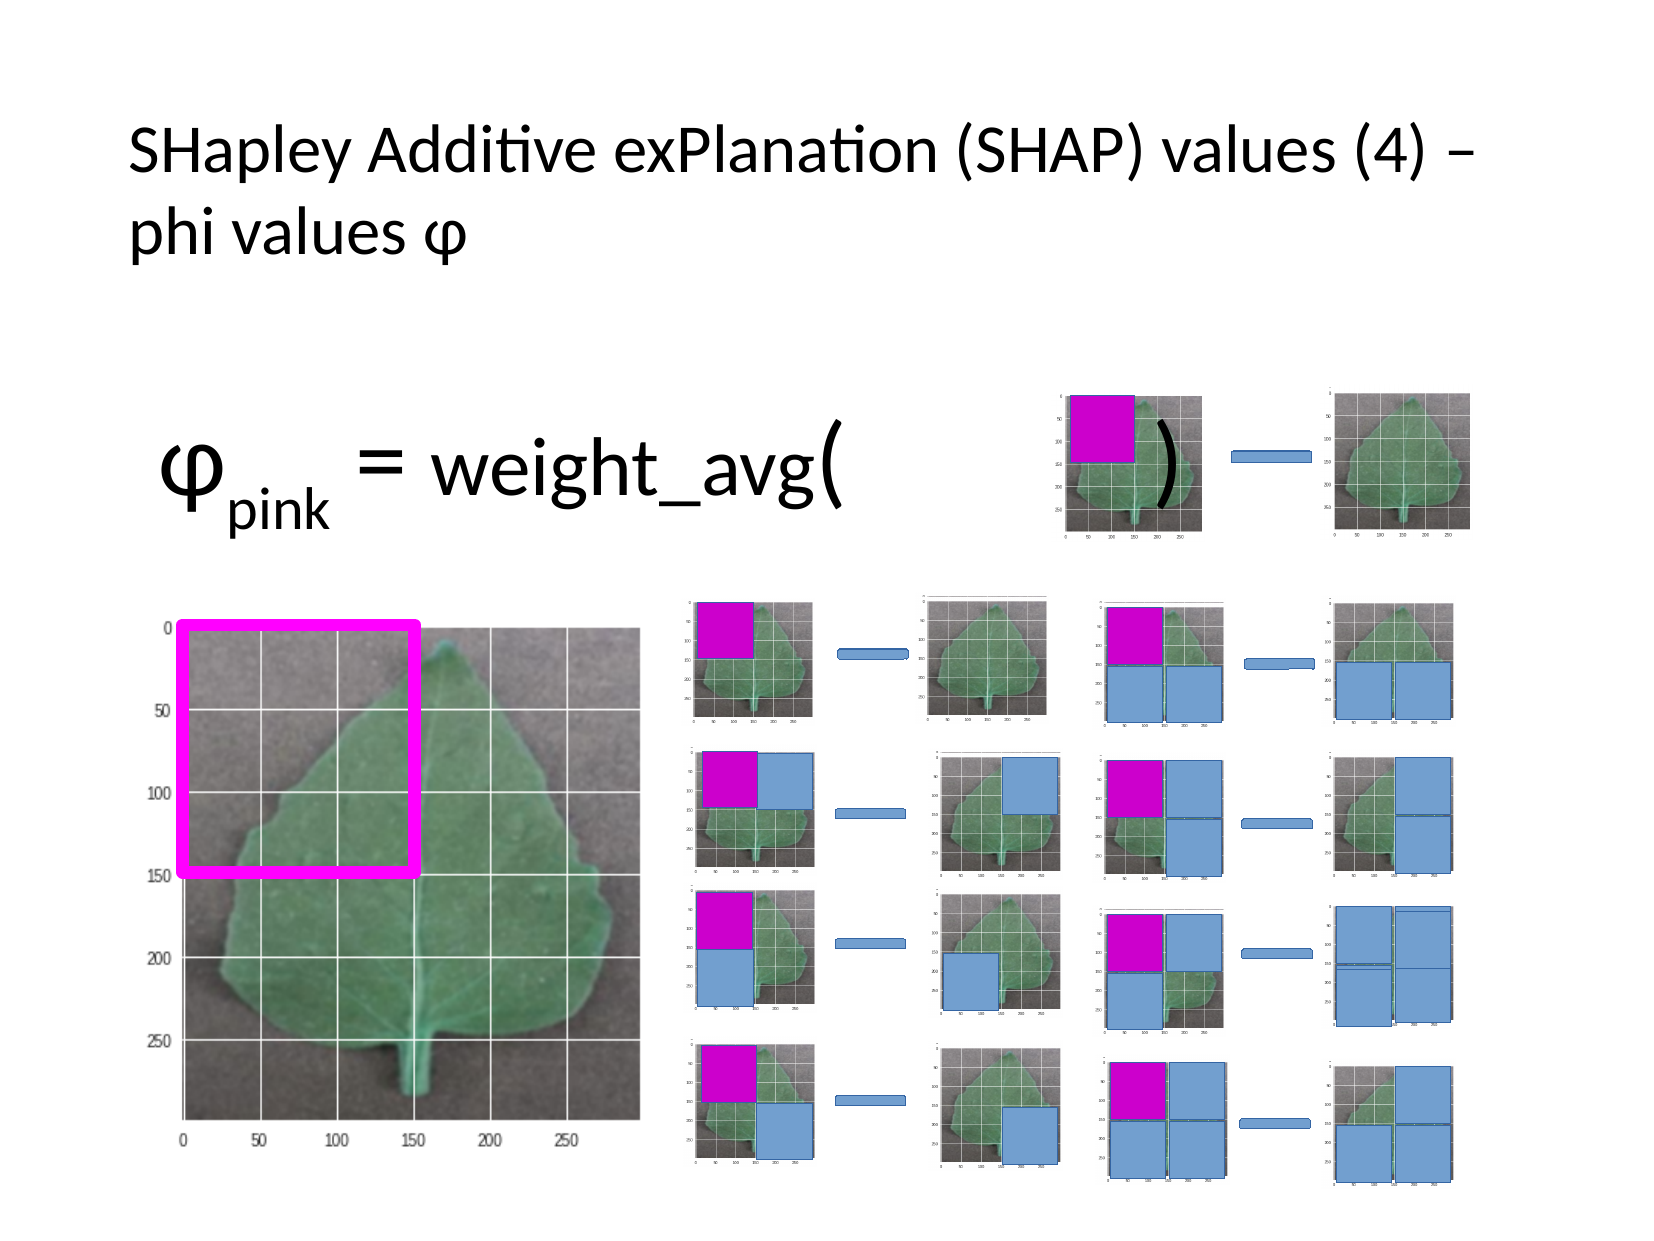

# SHapley Additive exPlanation (SHAP) values (4) – phi values φ
 φpink = weight_avg( )